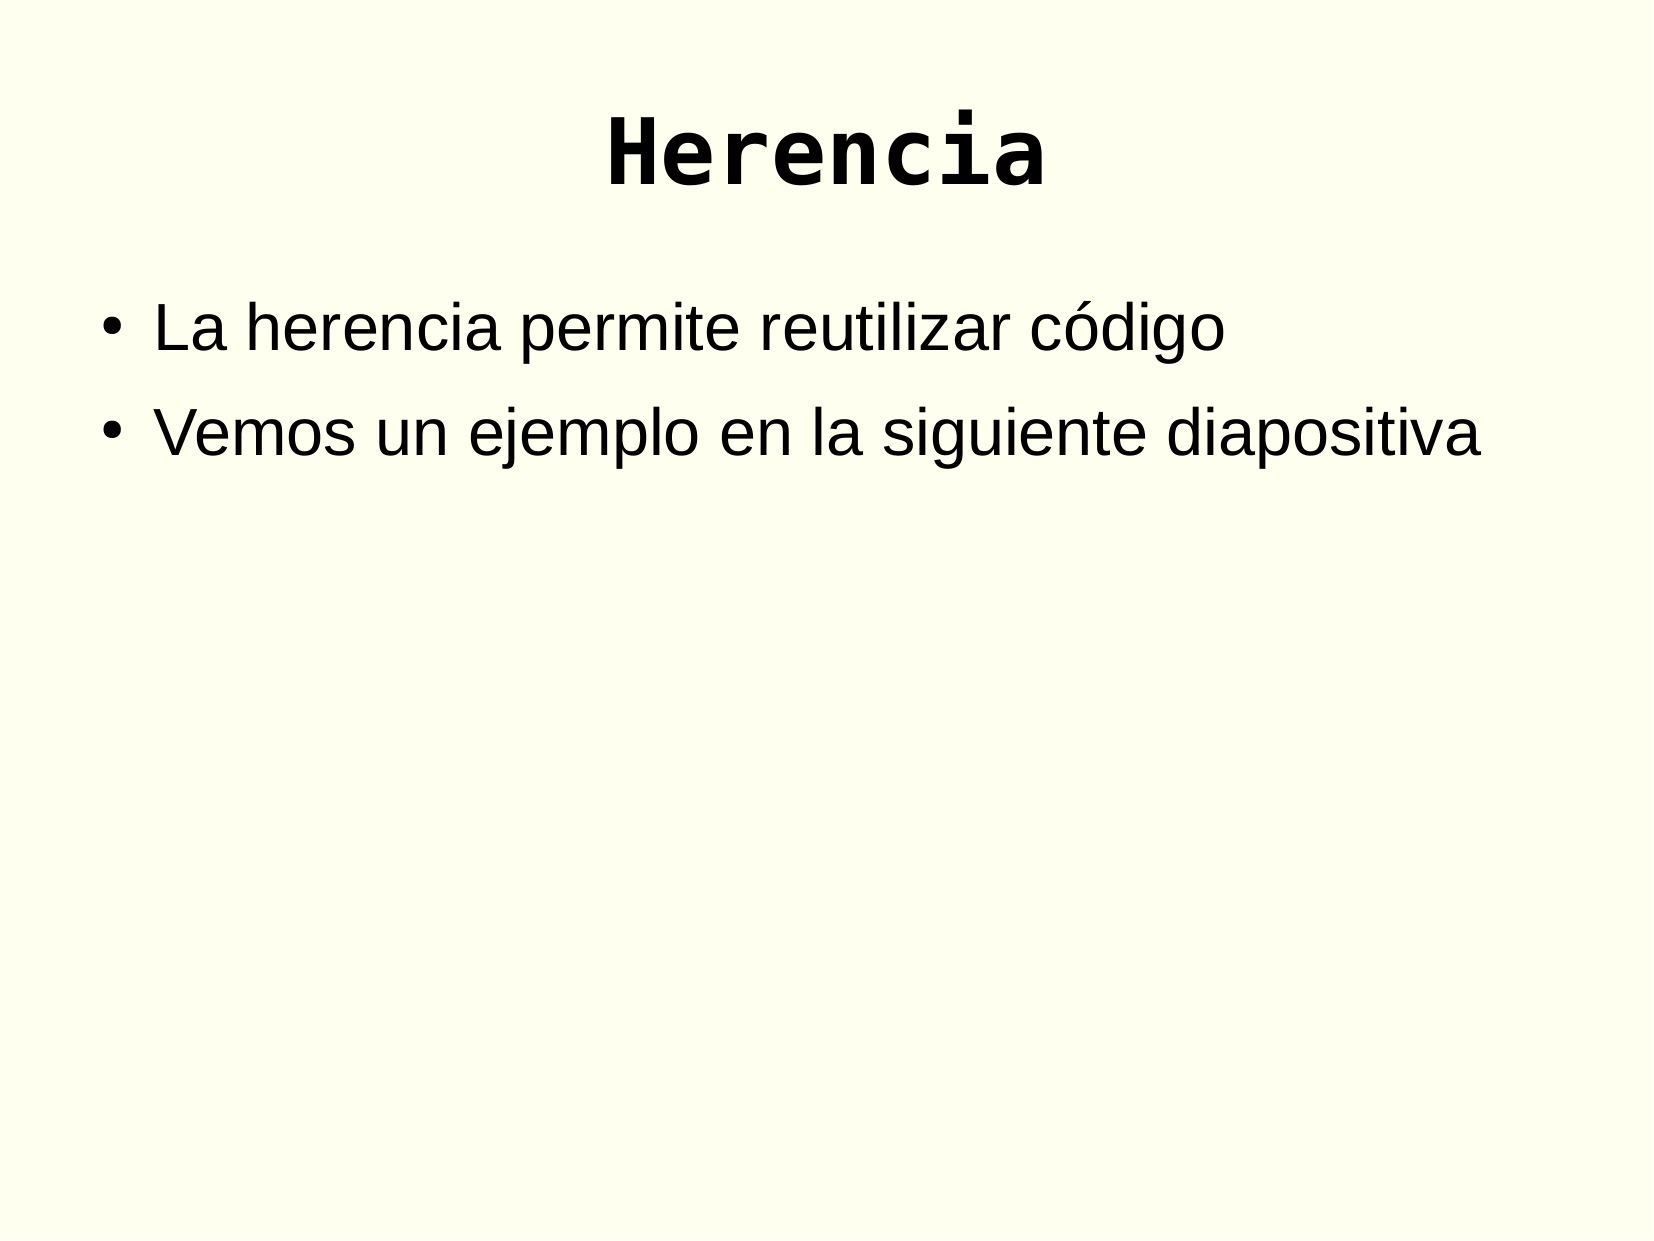

# Herencia
La herencia permite reutilizar código
Vemos un ejemplo en la siguiente diapositiva